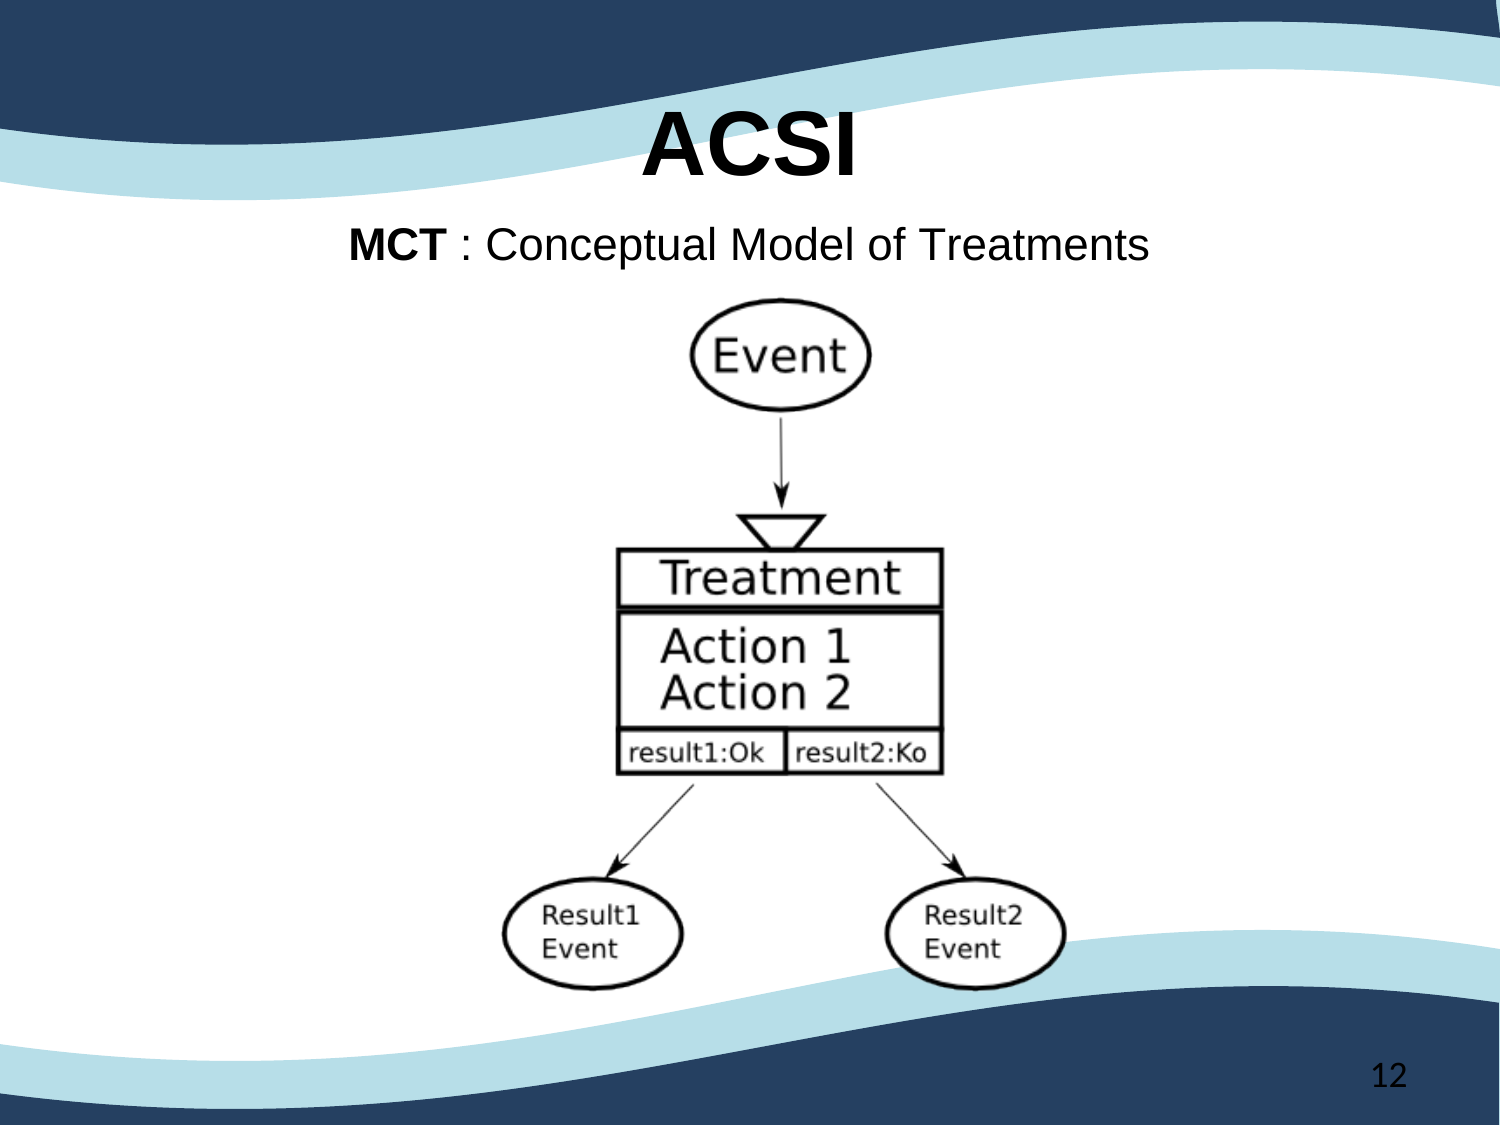

# ACSI
MCT : Conceptual Model of Treatments
12